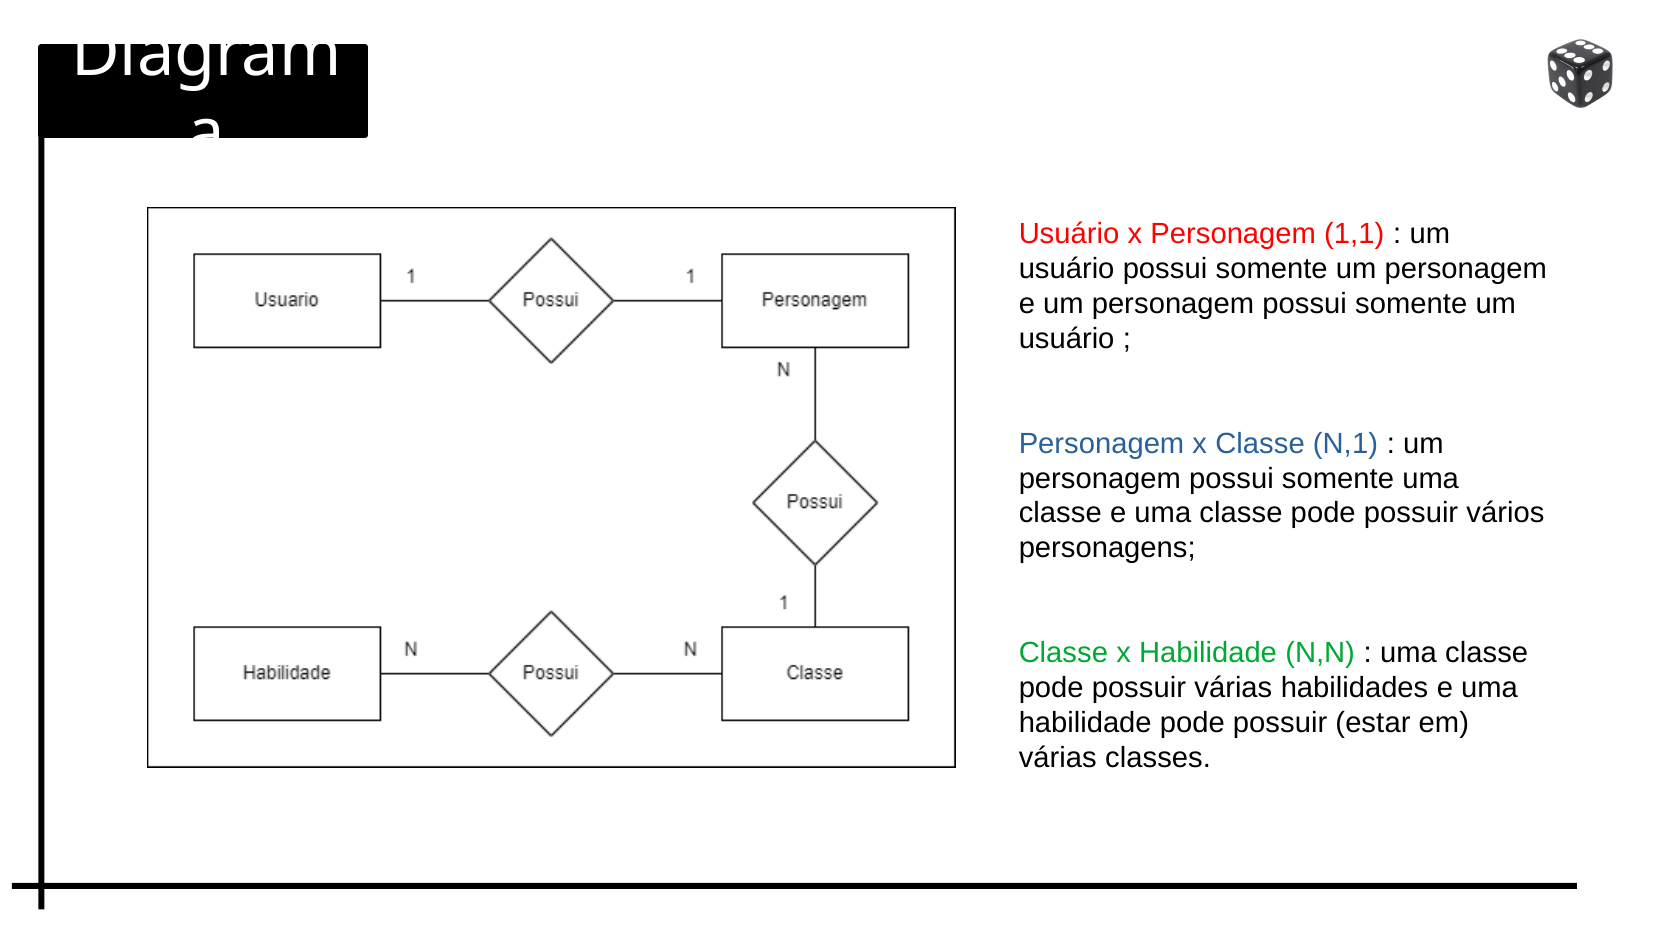

Diagrama
Usuário x Personagem (1,1) : um usuário possui somente um personagem e um personagem possui somente um usuário ;
Personagem x Classe (N,1) : um personagem possui somente uma classe e uma classe pode possuir vários personagens;
Classe x Habilidade (N,N) : uma classe pode possuir várias habilidades e uma habilidade pode possuir (estar em) várias classes.